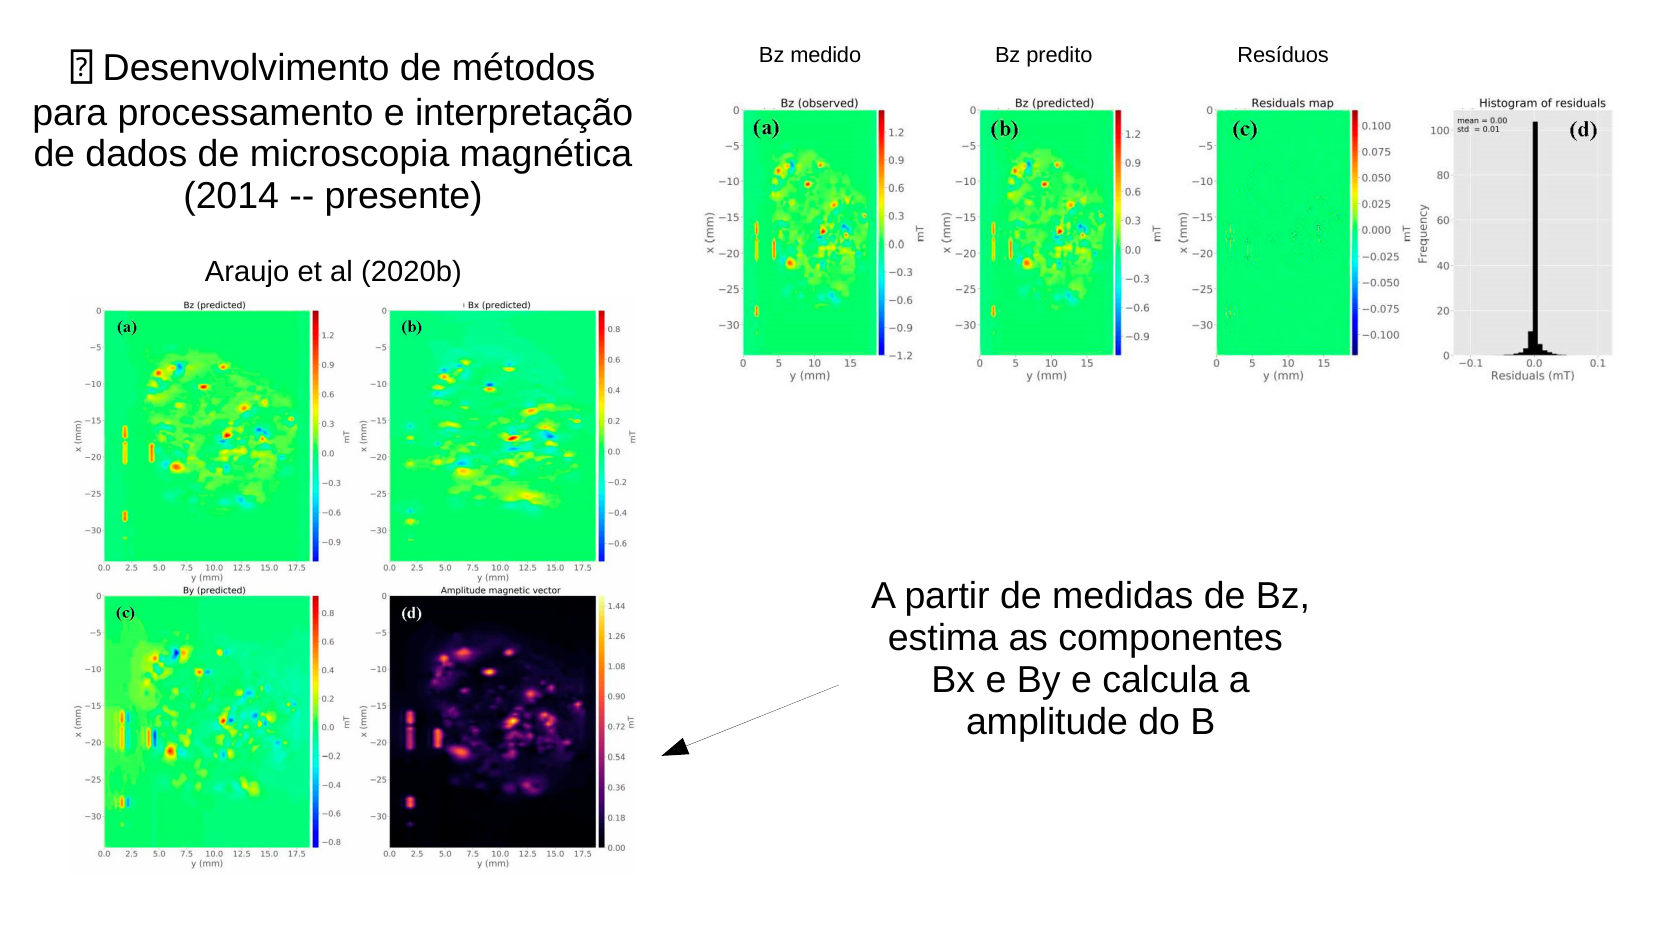

⍰ Desenvolvimento de métodos para processamento e interpretação de dados de microscopia magnética
(2014 -- presente)
Bz medido
Bz predito
Resíduos
Araujo et al (2020b)
A partir de medidas de Bz, estima as componentes
Bx e By e calcula a amplitude do B